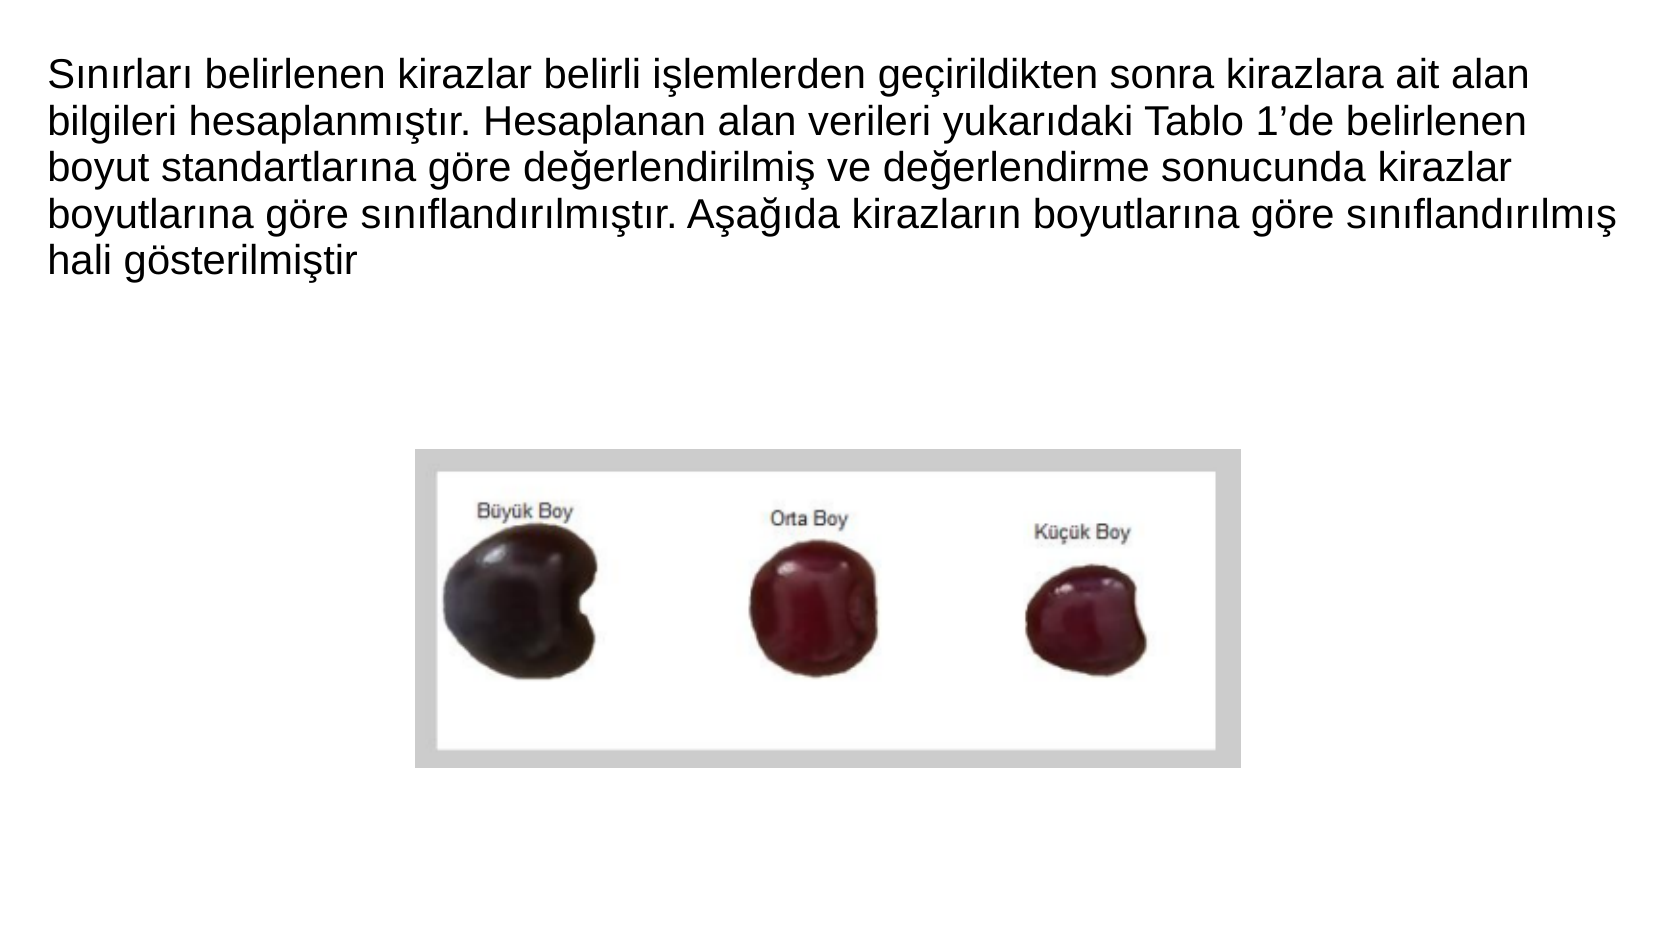

# Sınırları belirlenen kirazlar belirli işlemlerden geçirildikten sonra kirazlara ait alan bilgileri hesaplanmıştır. Hesaplanan alan verileri yukarıdaki Tablo 1’de belirlenen boyut standartlarına göre değerlendirilmiş ve değerlendirme sonucunda kirazlar boyutlarına göre sınıflandırılmıştır. Aşağıda kirazların boyutlarına göre sınıflandırılmış hali gösterilmiştir